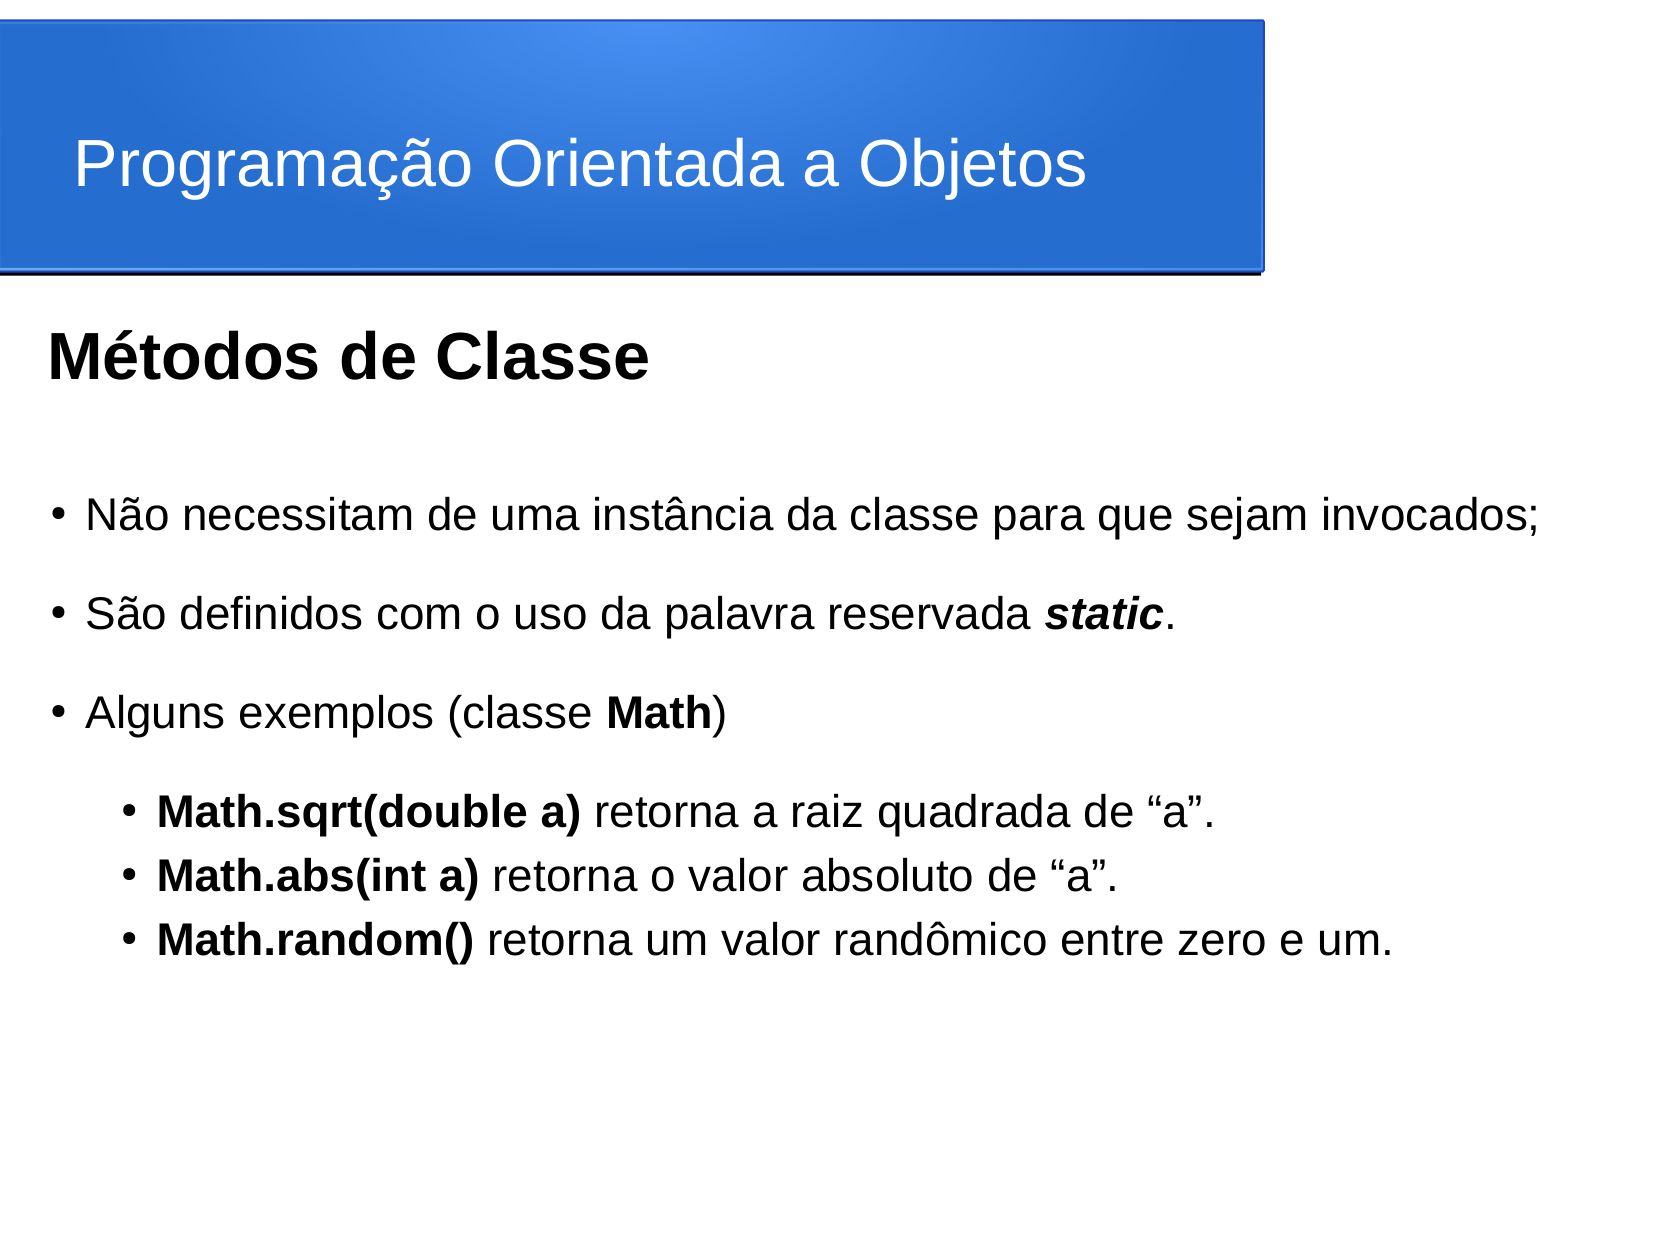

Programação Orientada a Objetos
# Métodos de Classe
Não necessitam de uma instância da classe para que sejam invocados;
São definidos com o uso da palavra reservada static.
Alguns exemplos (classe Math)
Math.sqrt(double a) retorna a raiz quadrada de “a”.
Math.abs(int a) retorna o valor absoluto de “a”.
Math.random() retorna um valor randômico entre zero e um.